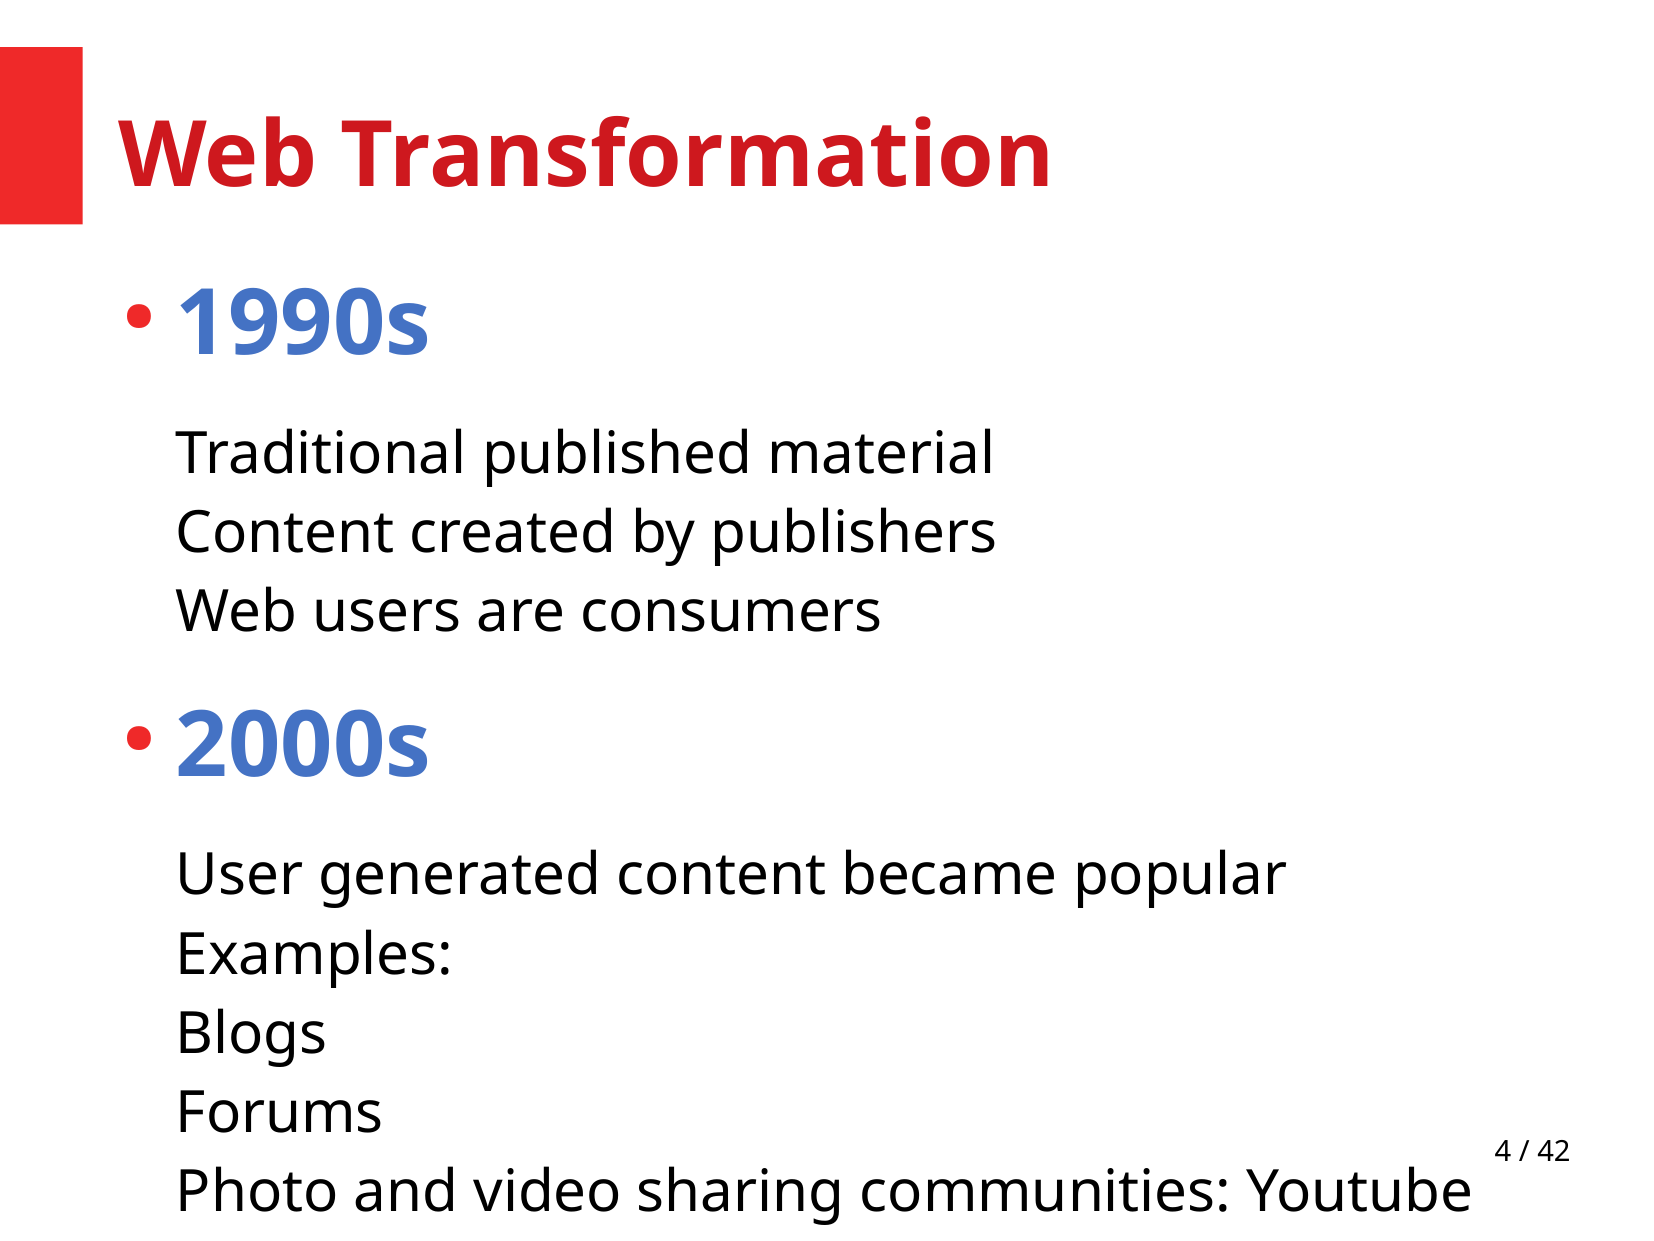

# Web Transformation
1990s
Traditional published material
Content created by publishers
Web users are consumers
2000s
User generated content became popular
Examples:
Blogs
Forums
Photo and video sharing communities: Youtube
Social networks: Facebook
Question / Answer communities: Yahoo! Answers
4